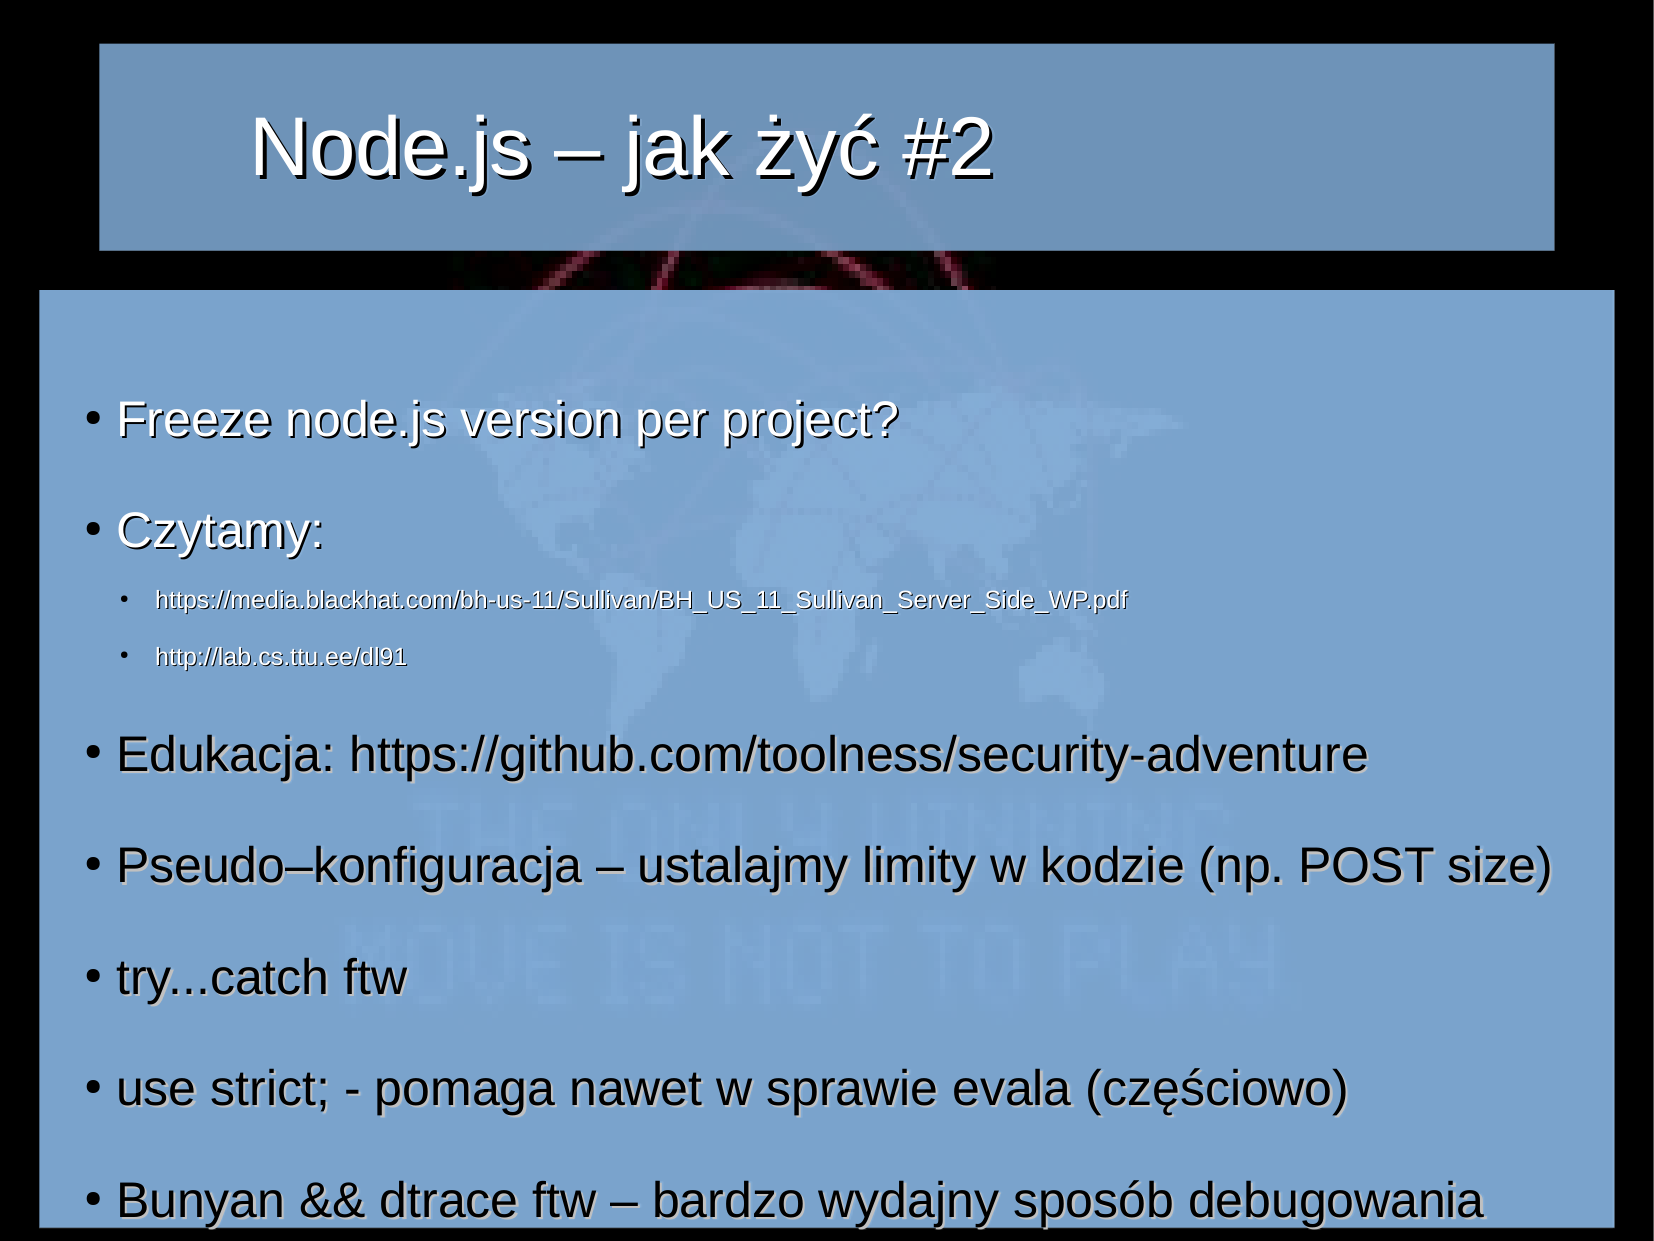

# Node.js – jak żyć #2
 Freeze node.js version per project?
 Czytamy:
https://media.blackhat.com/bh-us-11/Sullivan/BH_US_11_Sullivan_Server_Side_WP.pdf
http://lab.cs.ttu.ee/dl91
 Edukacja: https://github.com/toolness/security-adventure
 Pseudo–konfiguracja – ustalajmy limity w kodzie (np. POST size)
 try...catch ftw
 use strict; - pomaga nawet w sprawie evala (częściowo)
 Bunyan && dtrace ftw – bardzo wydajny sposób debugowania